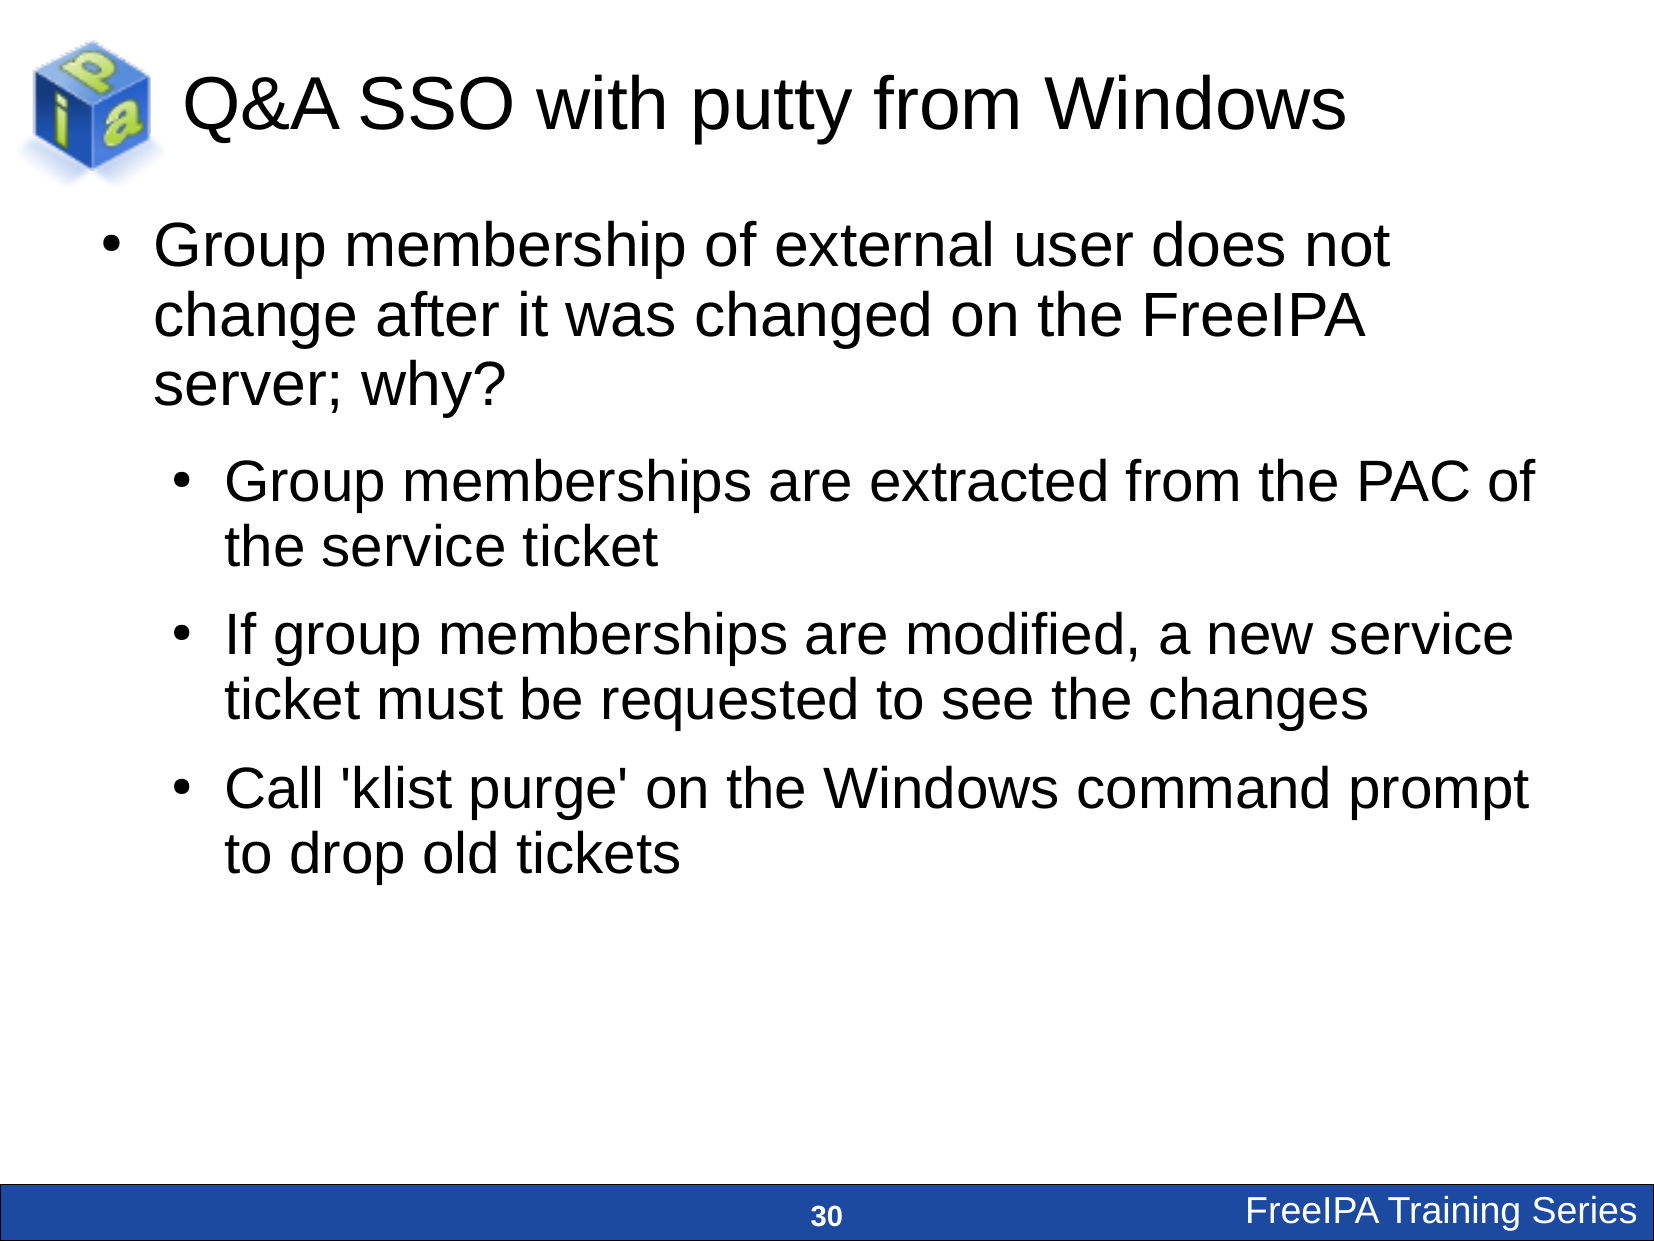

# Q&A SSO with putty from Windows
Group membership of external user does not change after it was changed on the FreeIPA server; why?
Group memberships are extracted from the PAC of the service ticket
If group memberships are modified, a new service ticket must be requested to see the changes
Call 'klist purge' on the Windows command prompt to drop old tickets
30